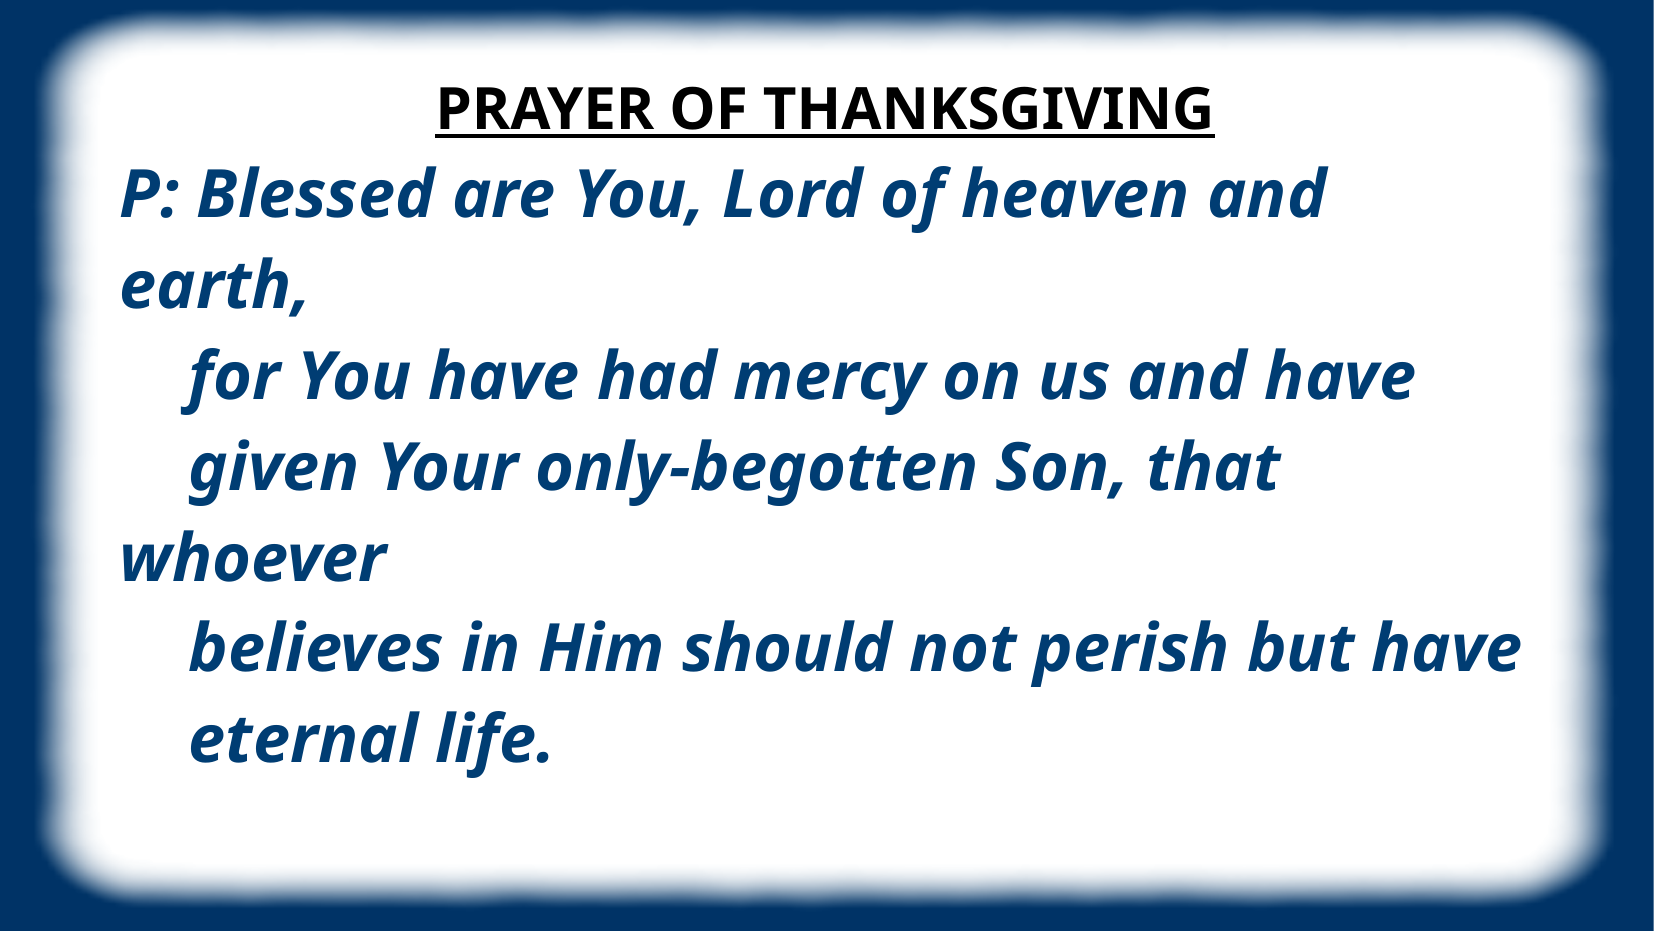

PRAYER OF THANKSGIVING
P: Blessed are You, Lord of heaven and earth,
 for You have had mercy on us and have
 given Your only-begotten Son, that whoever
 believes in Him should not perish but have
 eternal life.